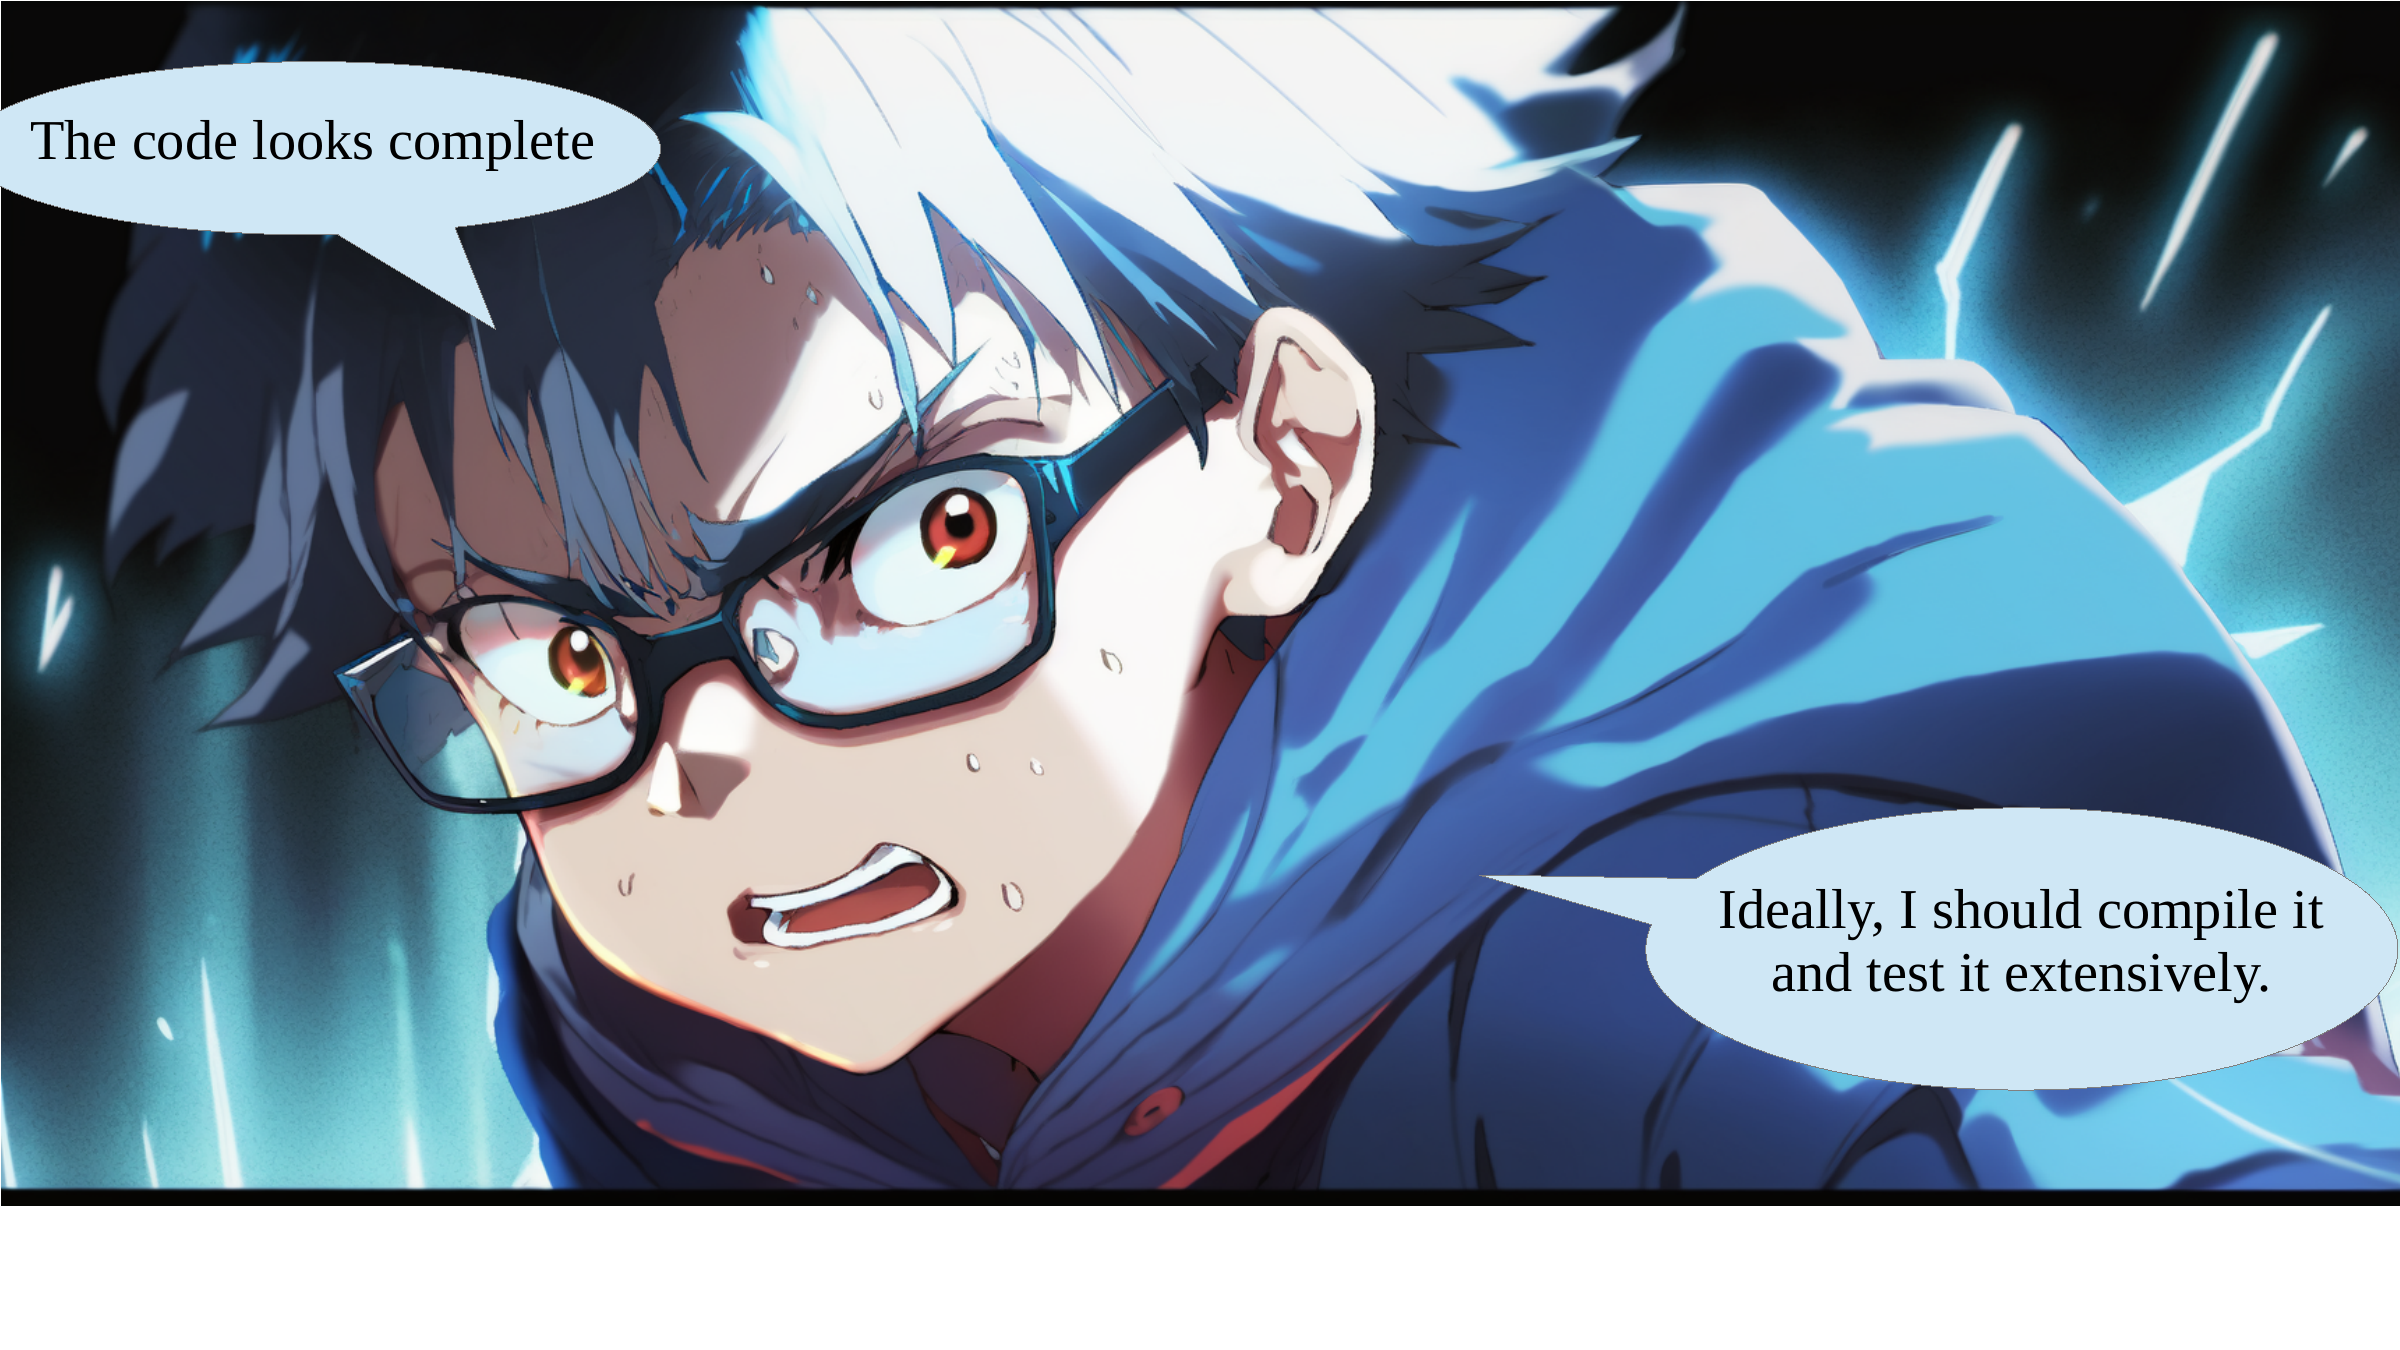

The code looks complete
Ideally, I should compile it
and test it extensively.